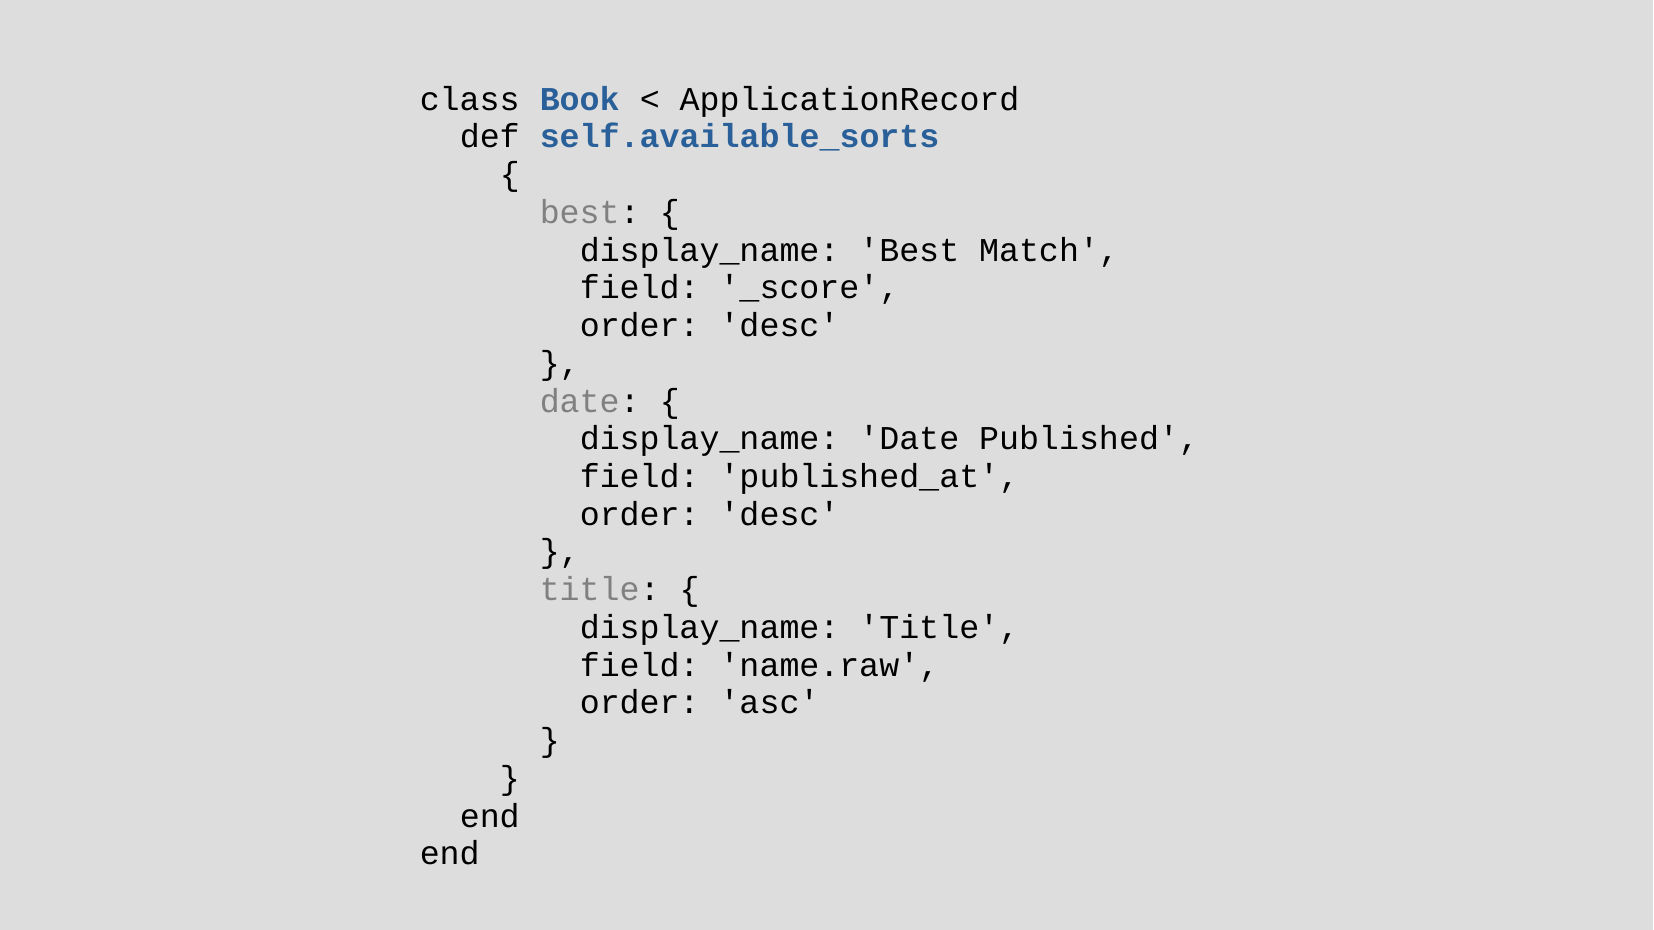

class Book < ApplicationRecord
 def self.available_sorts
 {
 best: {
 display_name: 'Best Match',
 field: '_score',
 order: 'desc'
 },
 date: {
 display_name: 'Date Published',
 field: 'published_at',
 order: 'desc'
 },
 title: {
 display_name: 'Title',
 field: 'name.raw',
 order: 'asc'
 }
 }
 end
end